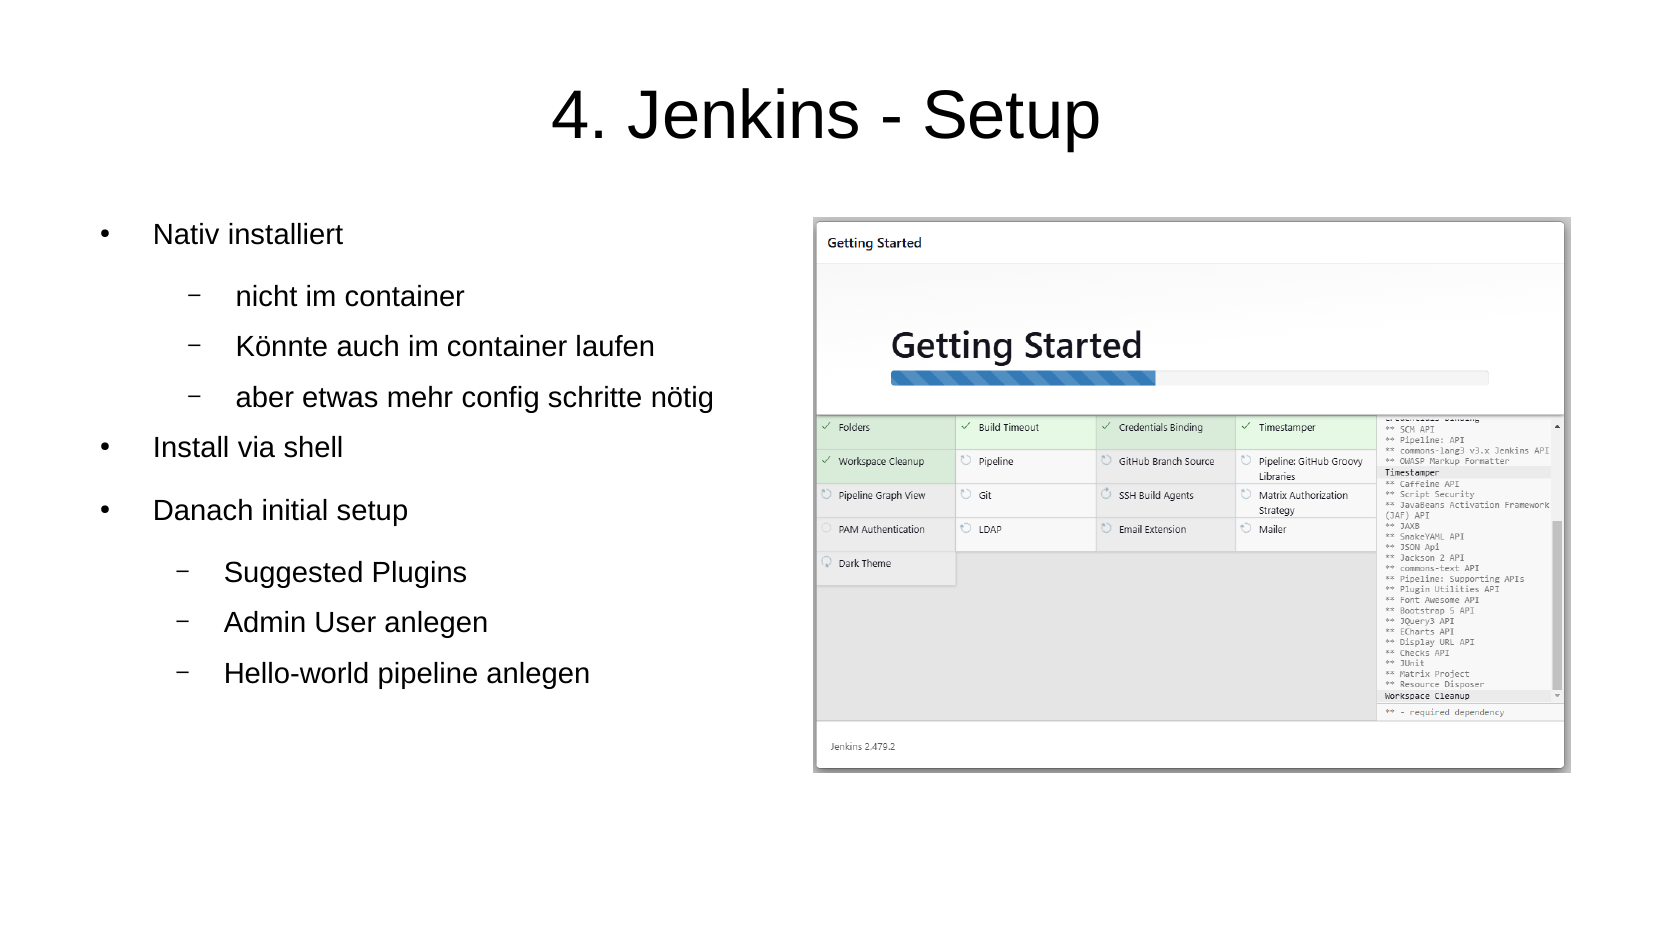

4. Jenkins - Setup
# Nativ installiert
nicht im container
Könnte auch im container laufen
aber etwas mehr config schritte nötig
Install via shell
Danach initial setup
Suggested Plugins
Admin User anlegen
Hello-world pipeline anlegen